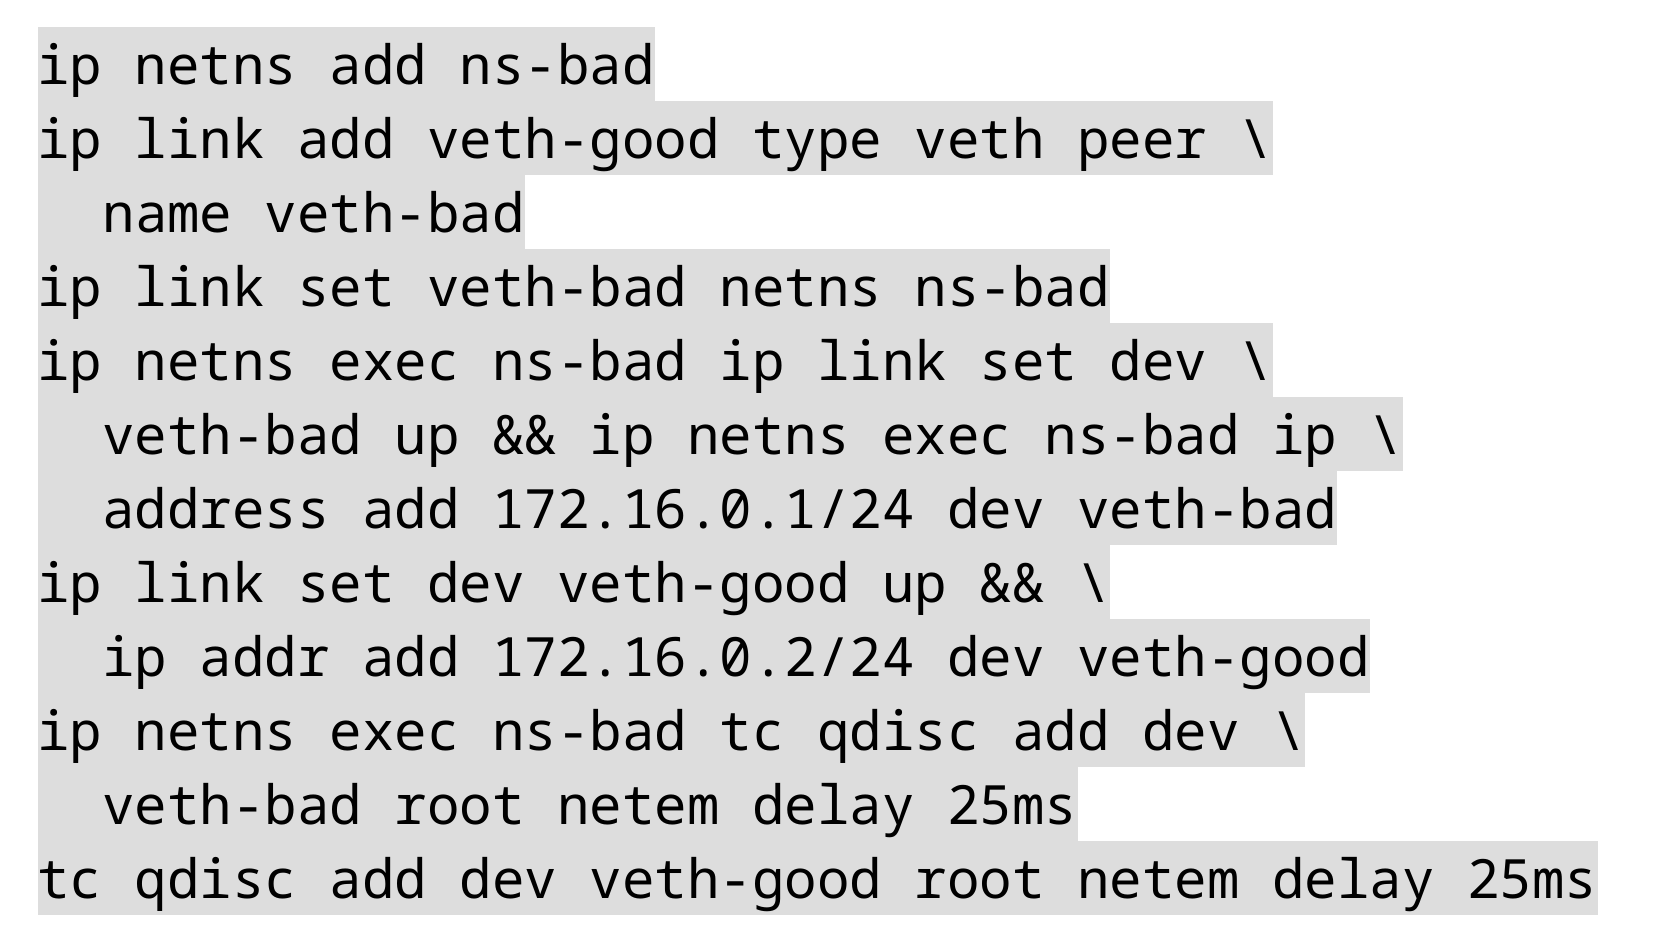

# ip netns add ns-bad
ip link add veth-good type veth peer \
 name veth-bad
ip link set veth-bad netns ns-bad
ip netns exec ns-bad ip link set dev \
 veth-bad up && ip netns exec ns-bad ip \
 address add 172.16.0.1/24 dev veth-bad
ip link set dev veth-good up && \
 ip addr add 172.16.0.2/24 dev veth-good
ip netns exec ns-bad tc qdisc add dev \
 veth-bad root netem delay 25ms
tc qdisc add dev veth-good root netem delay 25ms
Krejzy věci s SSH
16